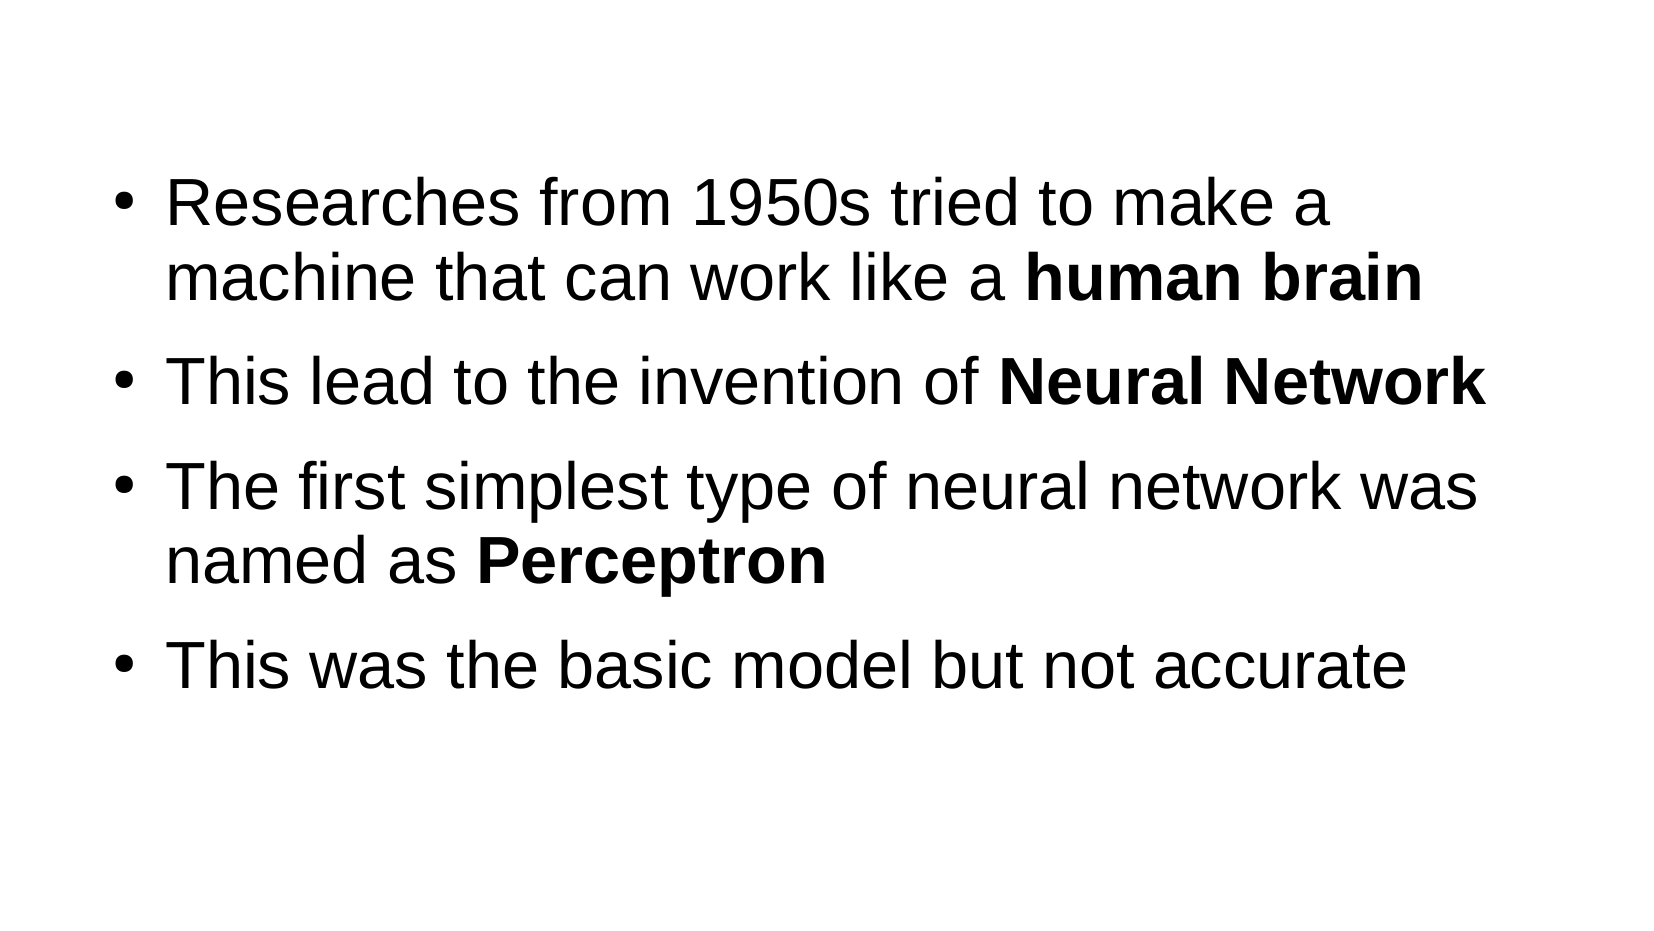

# Researches from 1950s tried to make a machine that can work like a human brain
This lead to the invention of Neural Network
The first simplest type of neural network was named as Perceptron
This was the basic model but not accurate